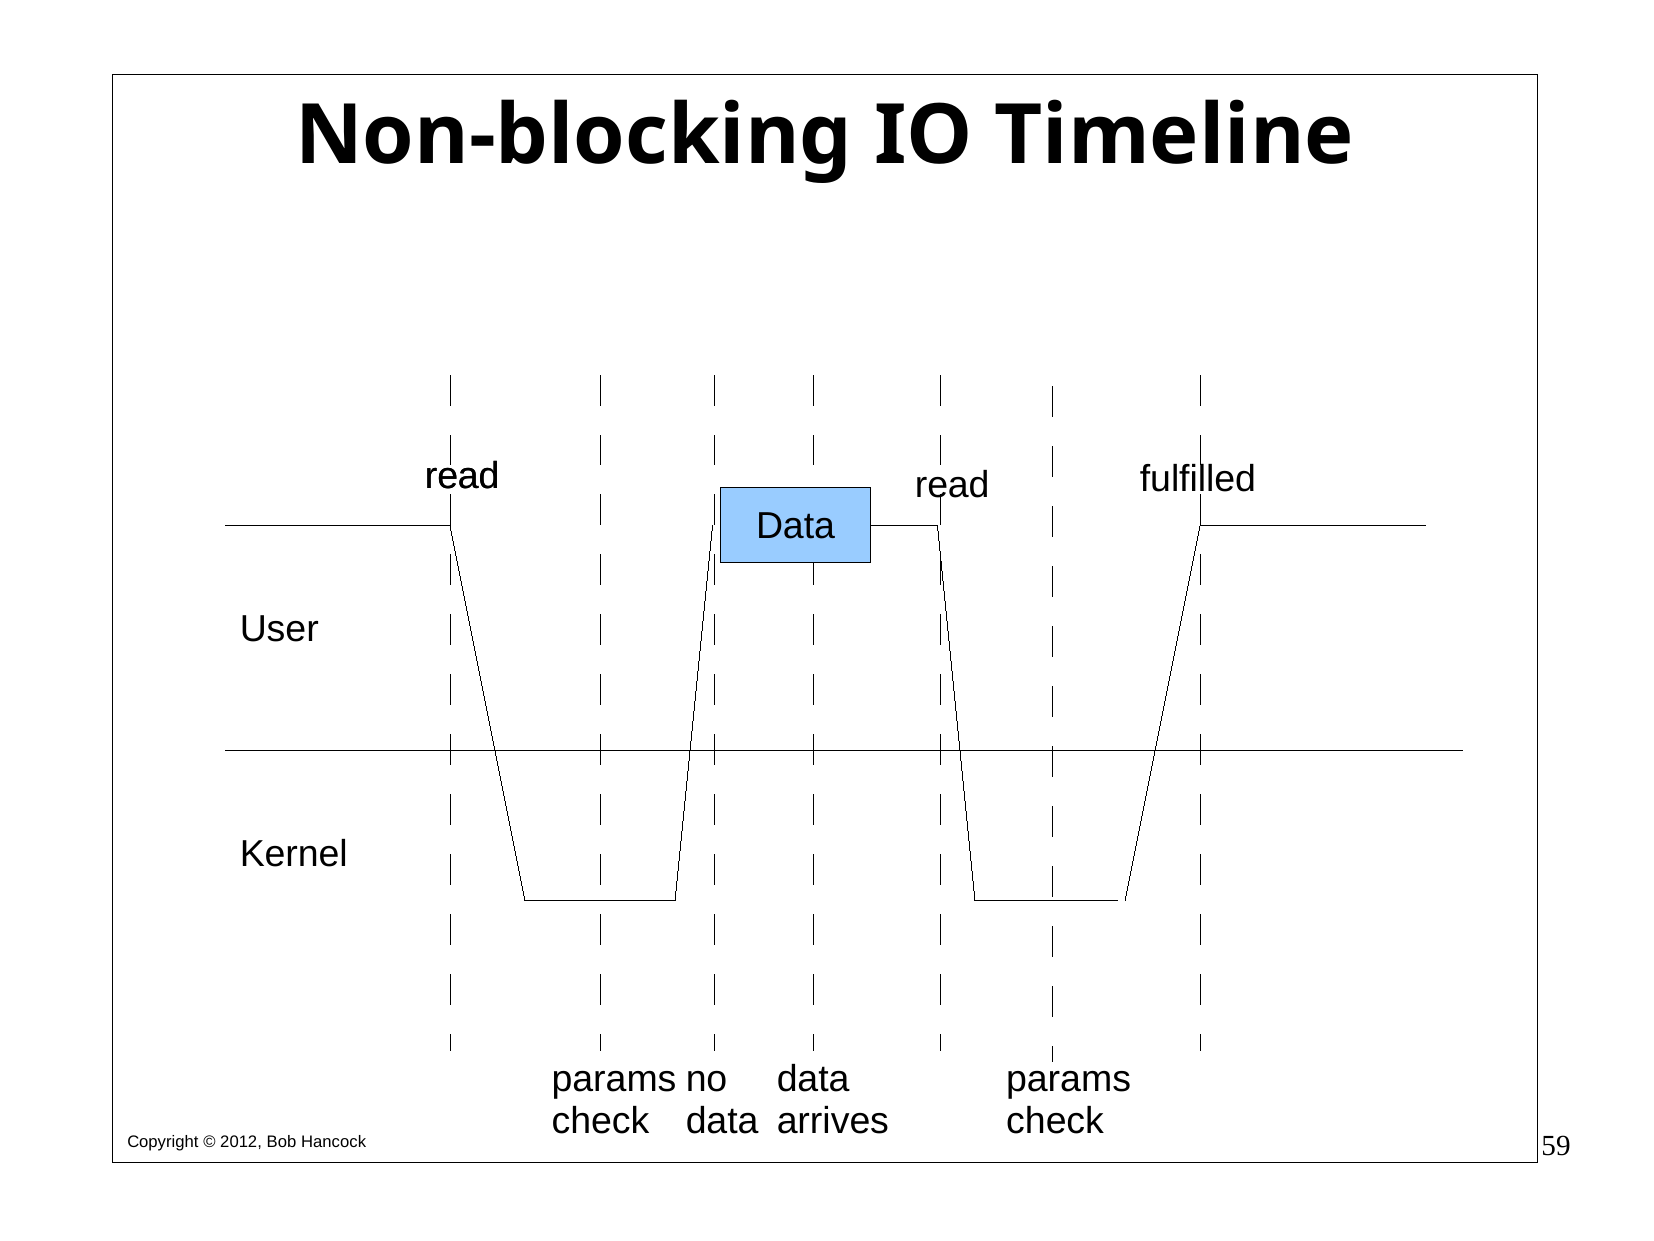

# Non-blocking IO Timeline
read
read
fulfilled
read
Data
User
Kernel
params check
no data
data arrives
params check
Copyright © 2012, Bob Hancock
59